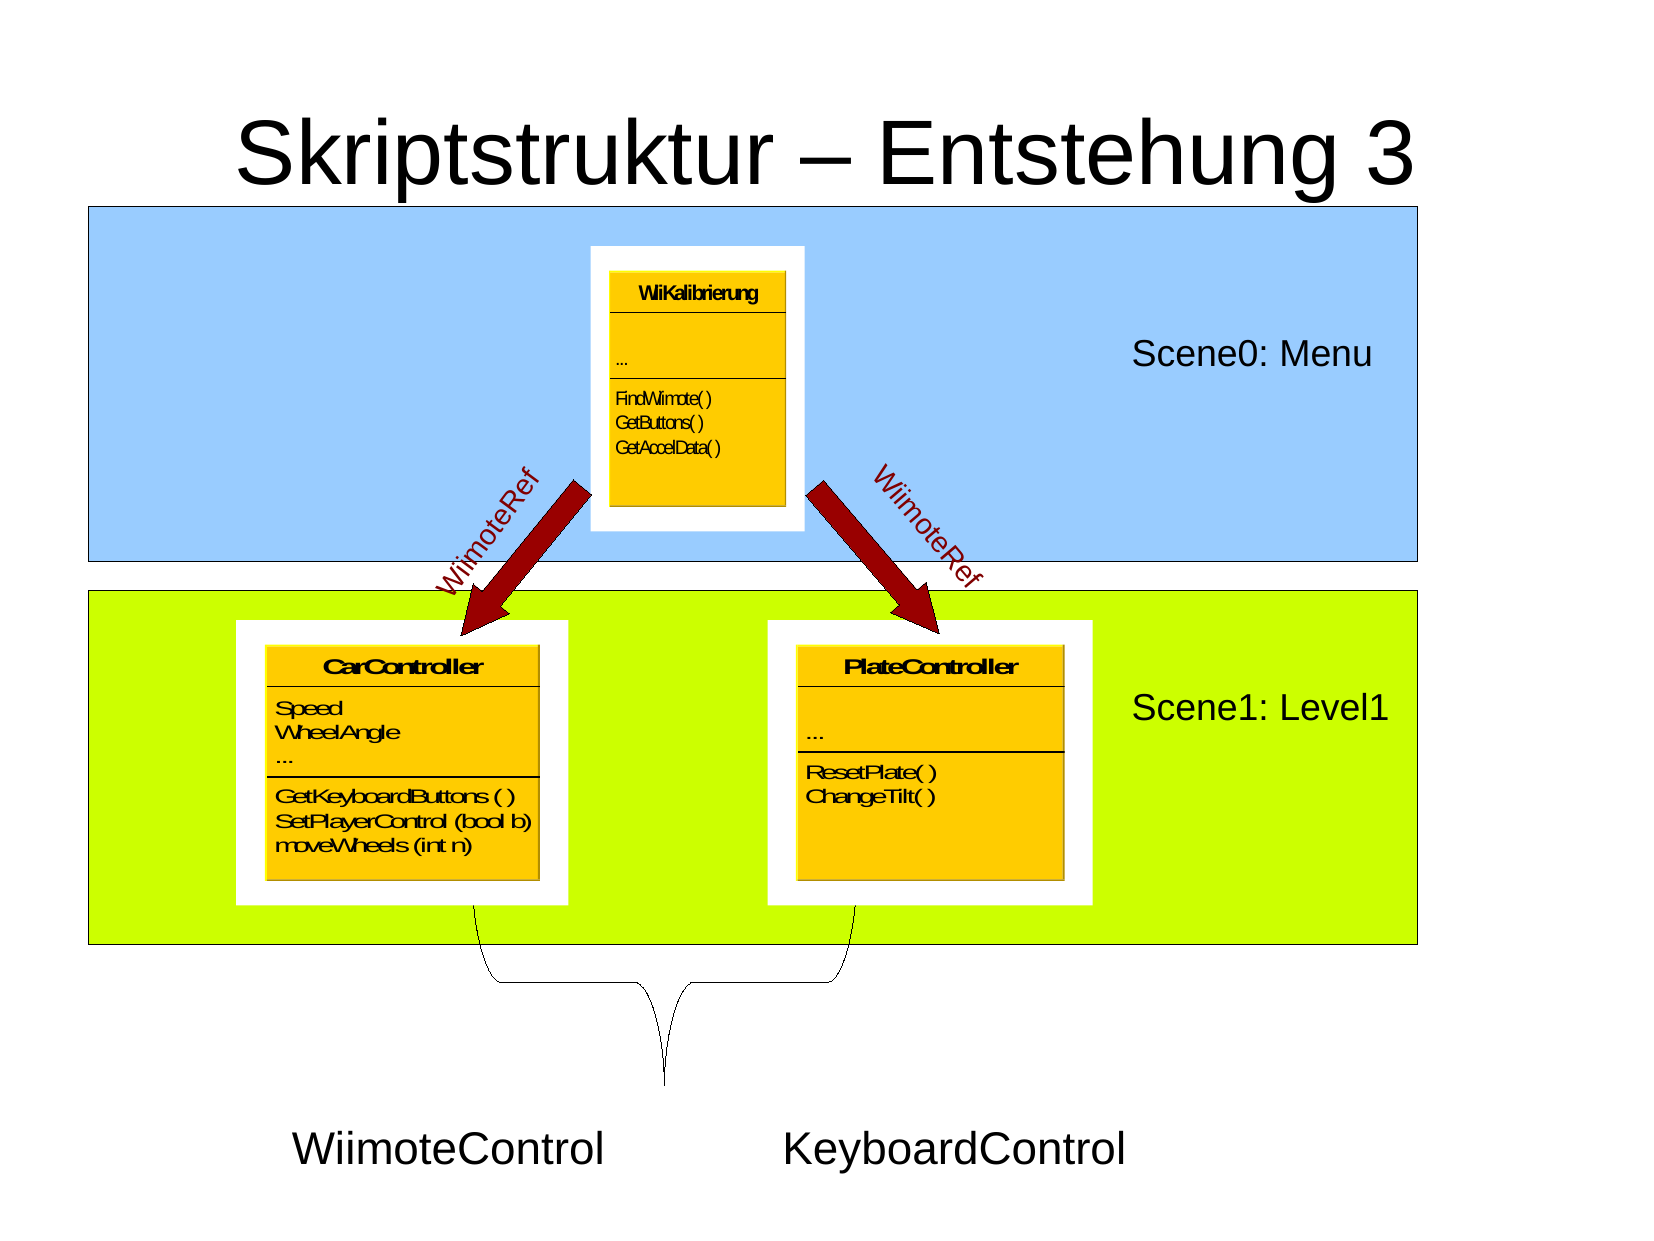

# Skriptstruktur – Entstehung 3
Scene0: Menu
WiimoteRef
WiimoteRef
Scene1: Level1
WiimoteControl
KeyboardControl